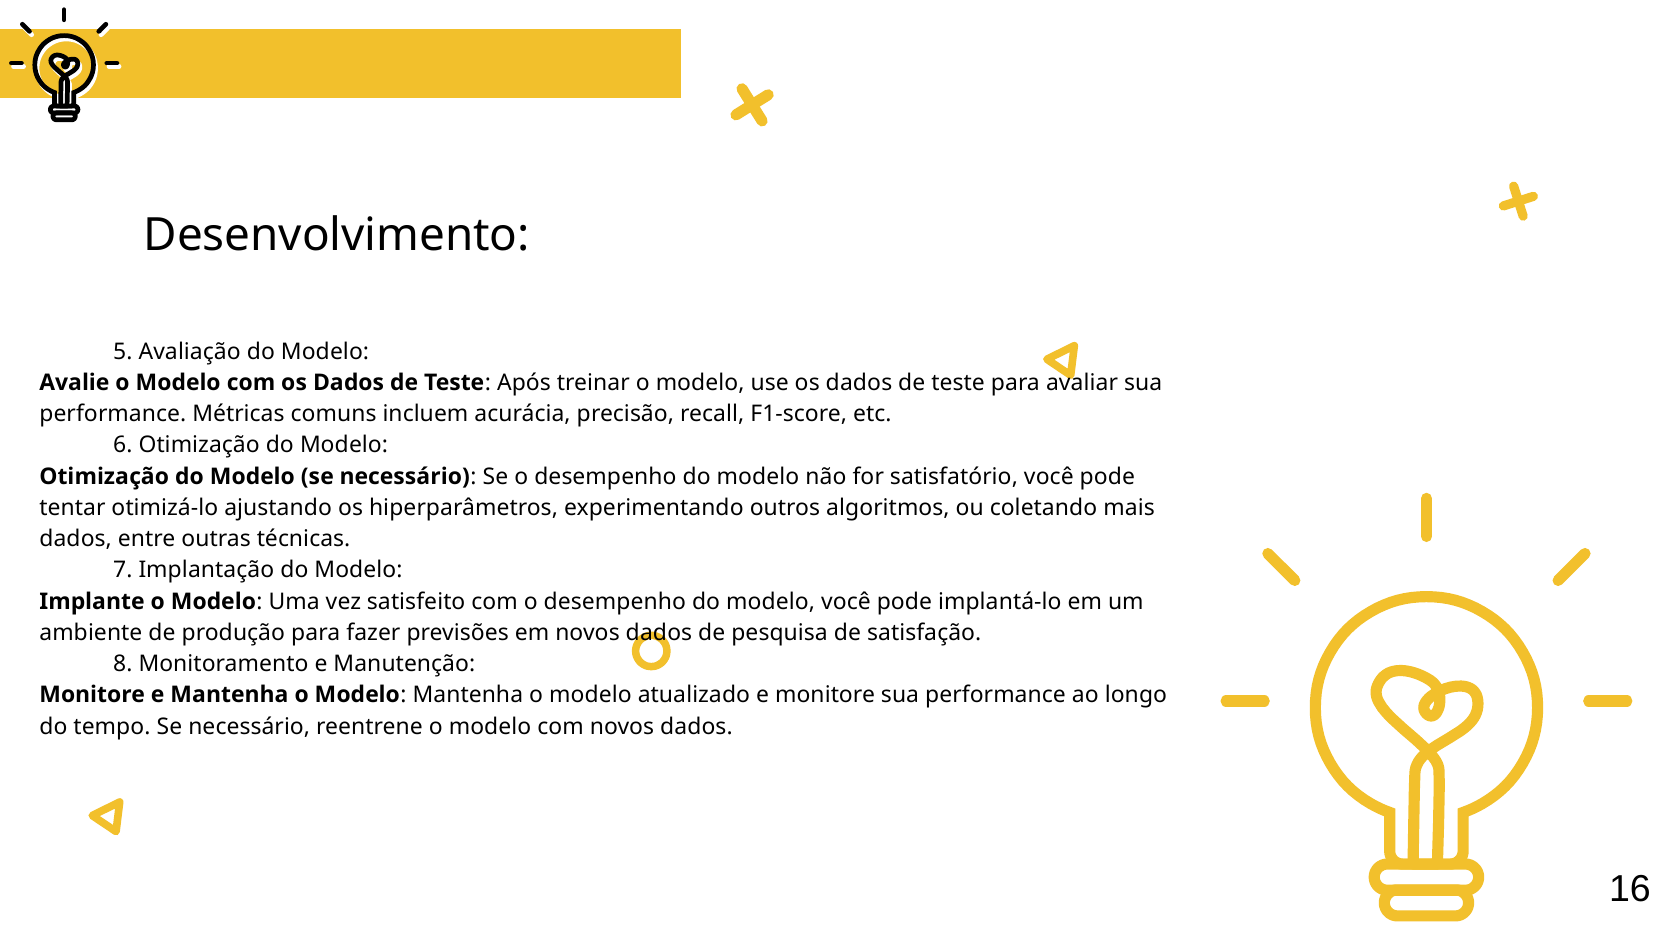

# Desenvolvimento:
	5. Avaliação do Modelo:
Avalie o Modelo com os Dados de Teste: Após treinar o modelo, use os dados de teste para avaliar sua performance. Métricas comuns incluem acurácia, precisão, recall, F1-score, etc.
	6. Otimização do Modelo:
Otimização do Modelo (se necessário): Se o desempenho do modelo não for satisfatório, você pode tentar otimizá-lo ajustando os hiperparâmetros, experimentando outros algoritmos, ou coletando mais dados, entre outras técnicas.
	7. Implantação do Modelo:
Implante o Modelo: Uma vez satisfeito com o desempenho do modelo, você pode implantá-lo em um ambiente de produção para fazer previsões em novos dados de pesquisa de satisfação.
	8. Monitoramento e Manutenção:
Monitore e Mantenha o Modelo: Mantenha o modelo atualizado e monitore sua performance ao longo do tempo. Se necessário, reentrene o modelo com novos dados.